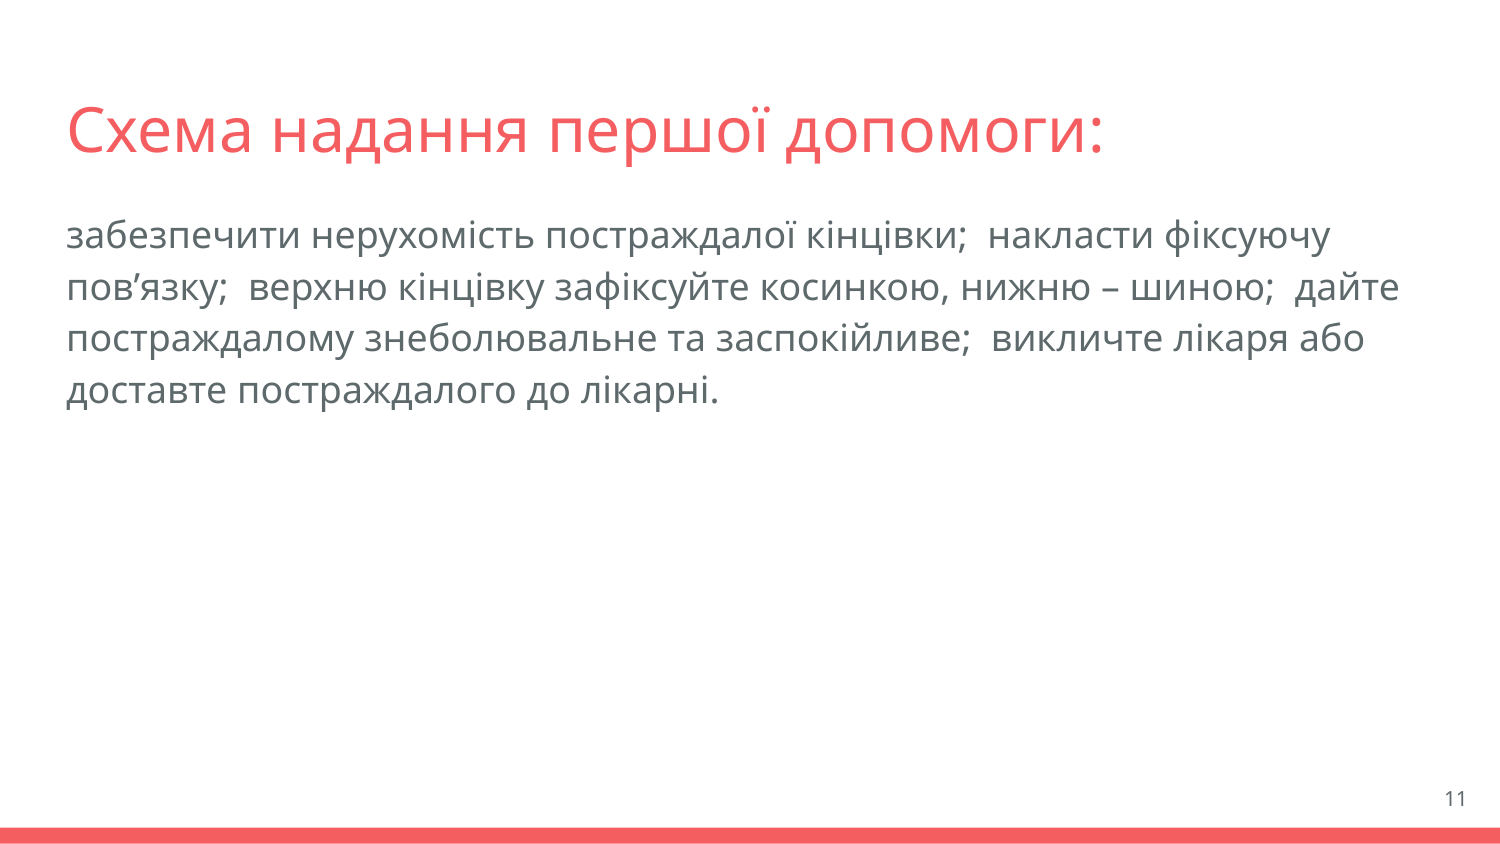

# Схема надання першої допомоги:
забезпечити нерухомість постраждалої кінцівки; накласти фіксуючу пов’язку; верхню кінцівку зафіксуйте косинкою, нижню – шиною; дайте постраждалому знеболювальне та заспокійливе; викличте лікаря або доставте постраждалого до лікарні.